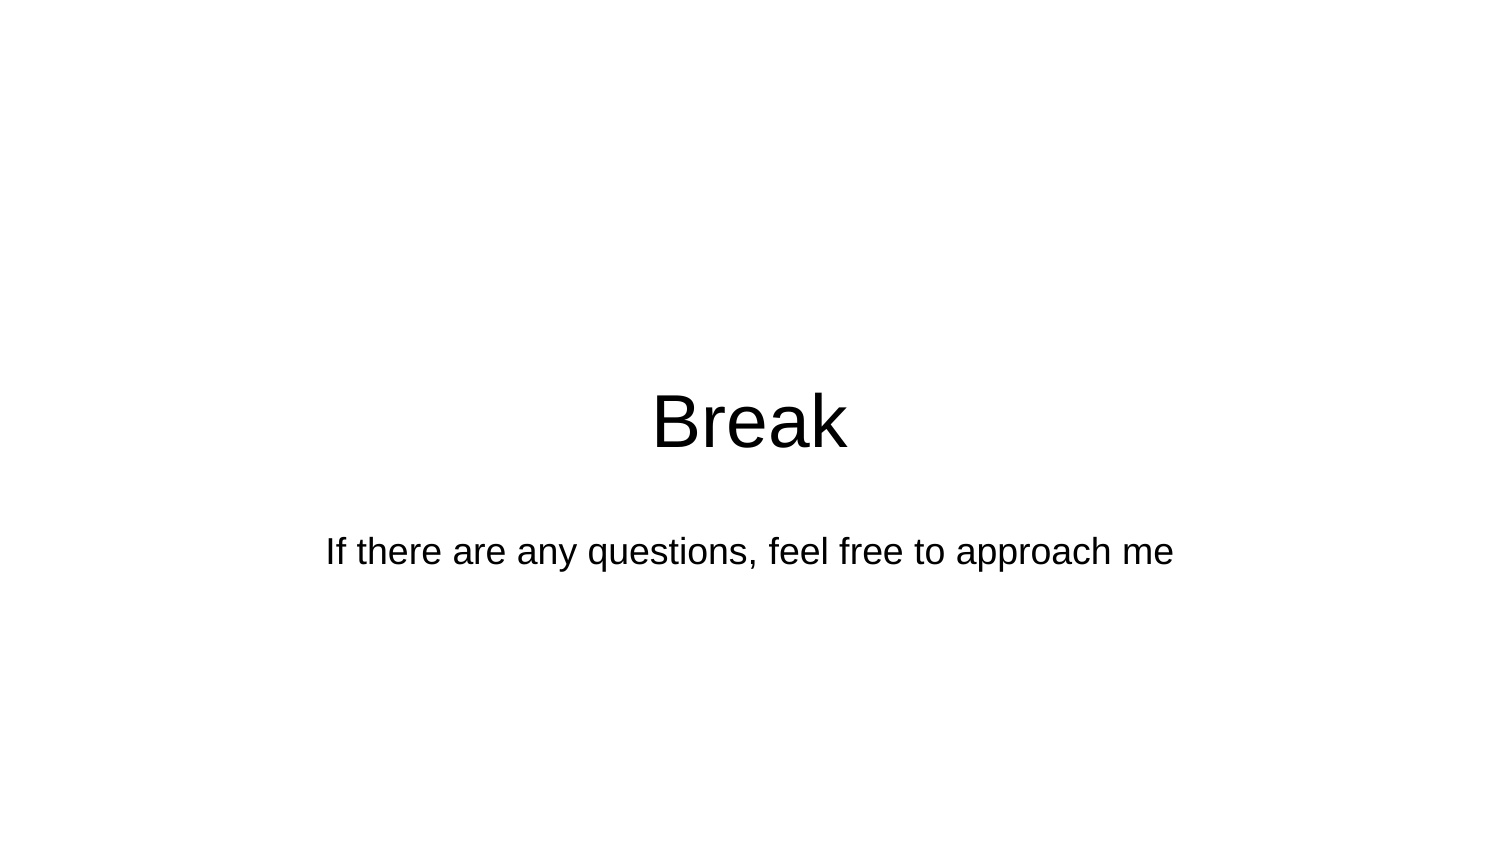

# Break
If there are any questions, feel free to approach me